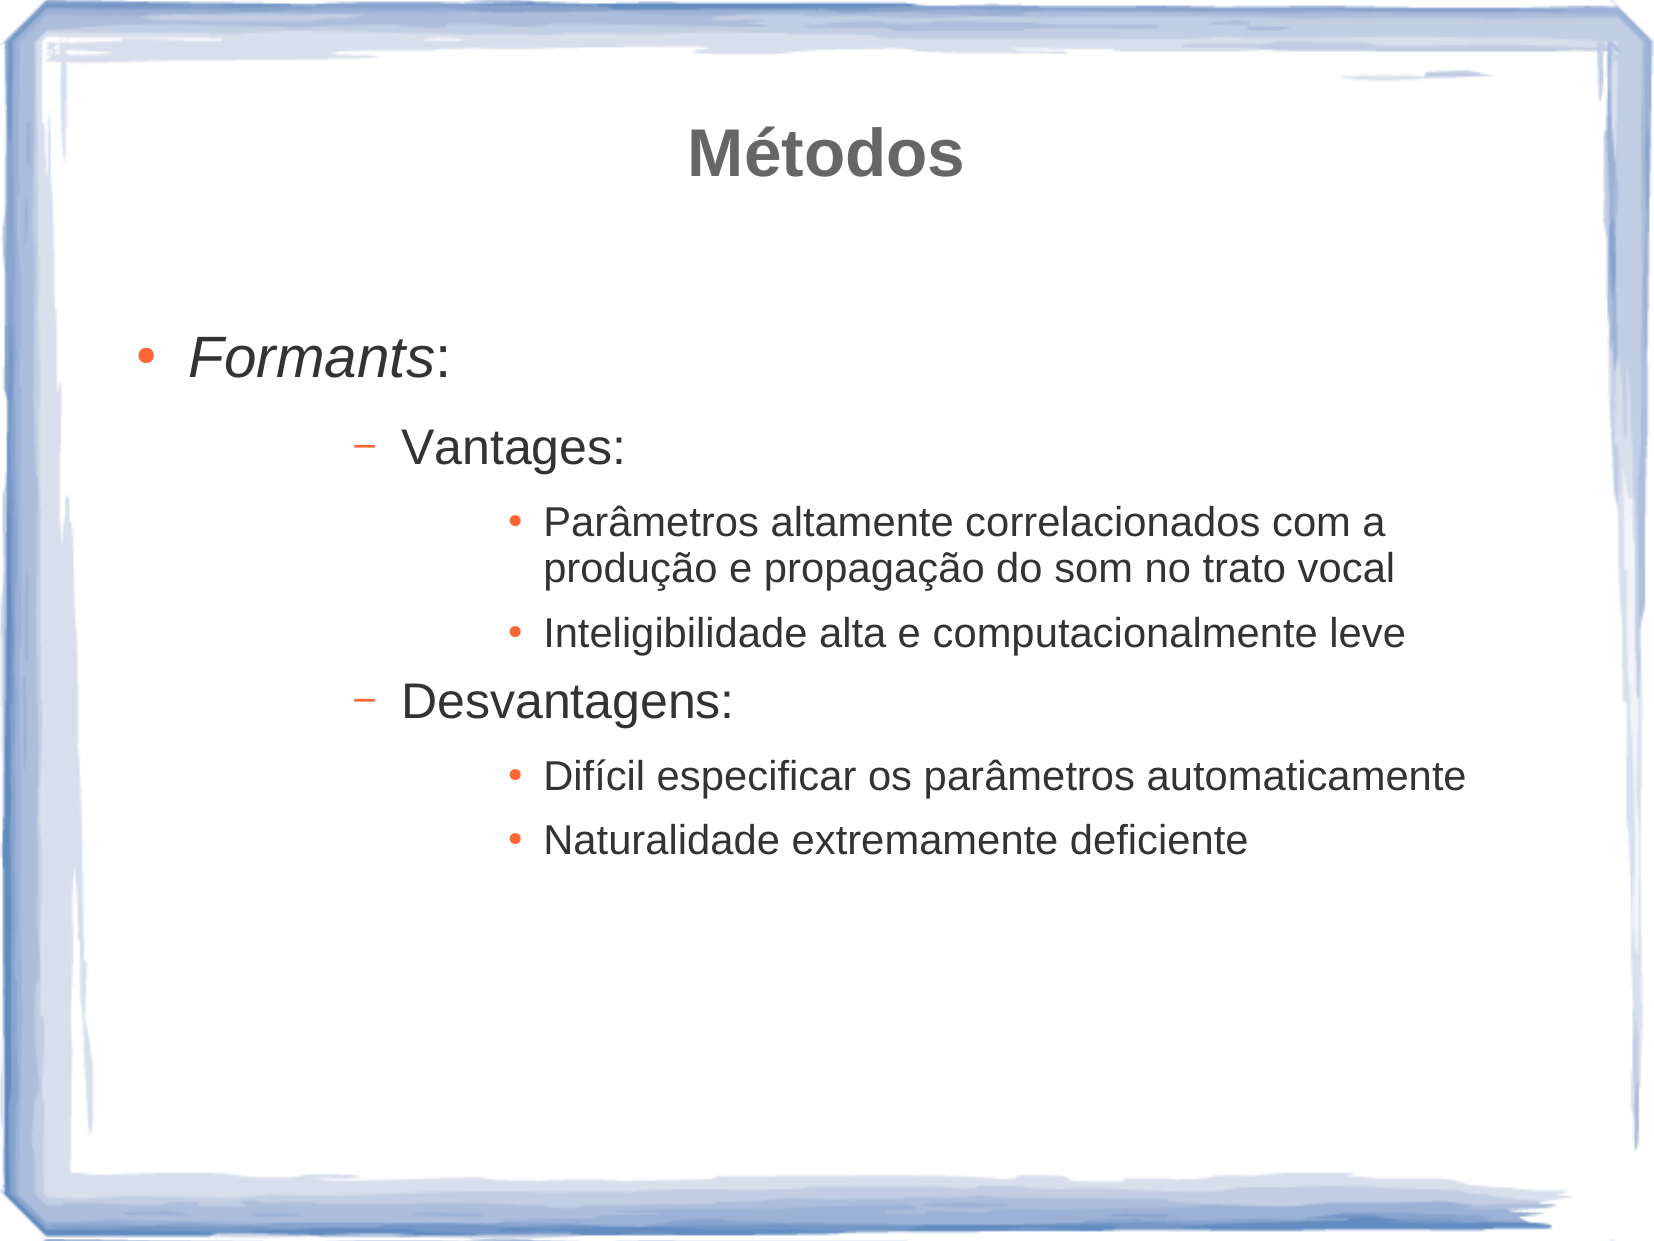

# Métodos
Formants:
Vantages:
Parâmetros altamente correlacionados com a produção e propagação do som no trato vocal
Inteligibilidade alta e computacionalmente leve
Desvantagens:
Difícil especificar os parâmetros automaticamente
Naturalidade extremamente deficiente